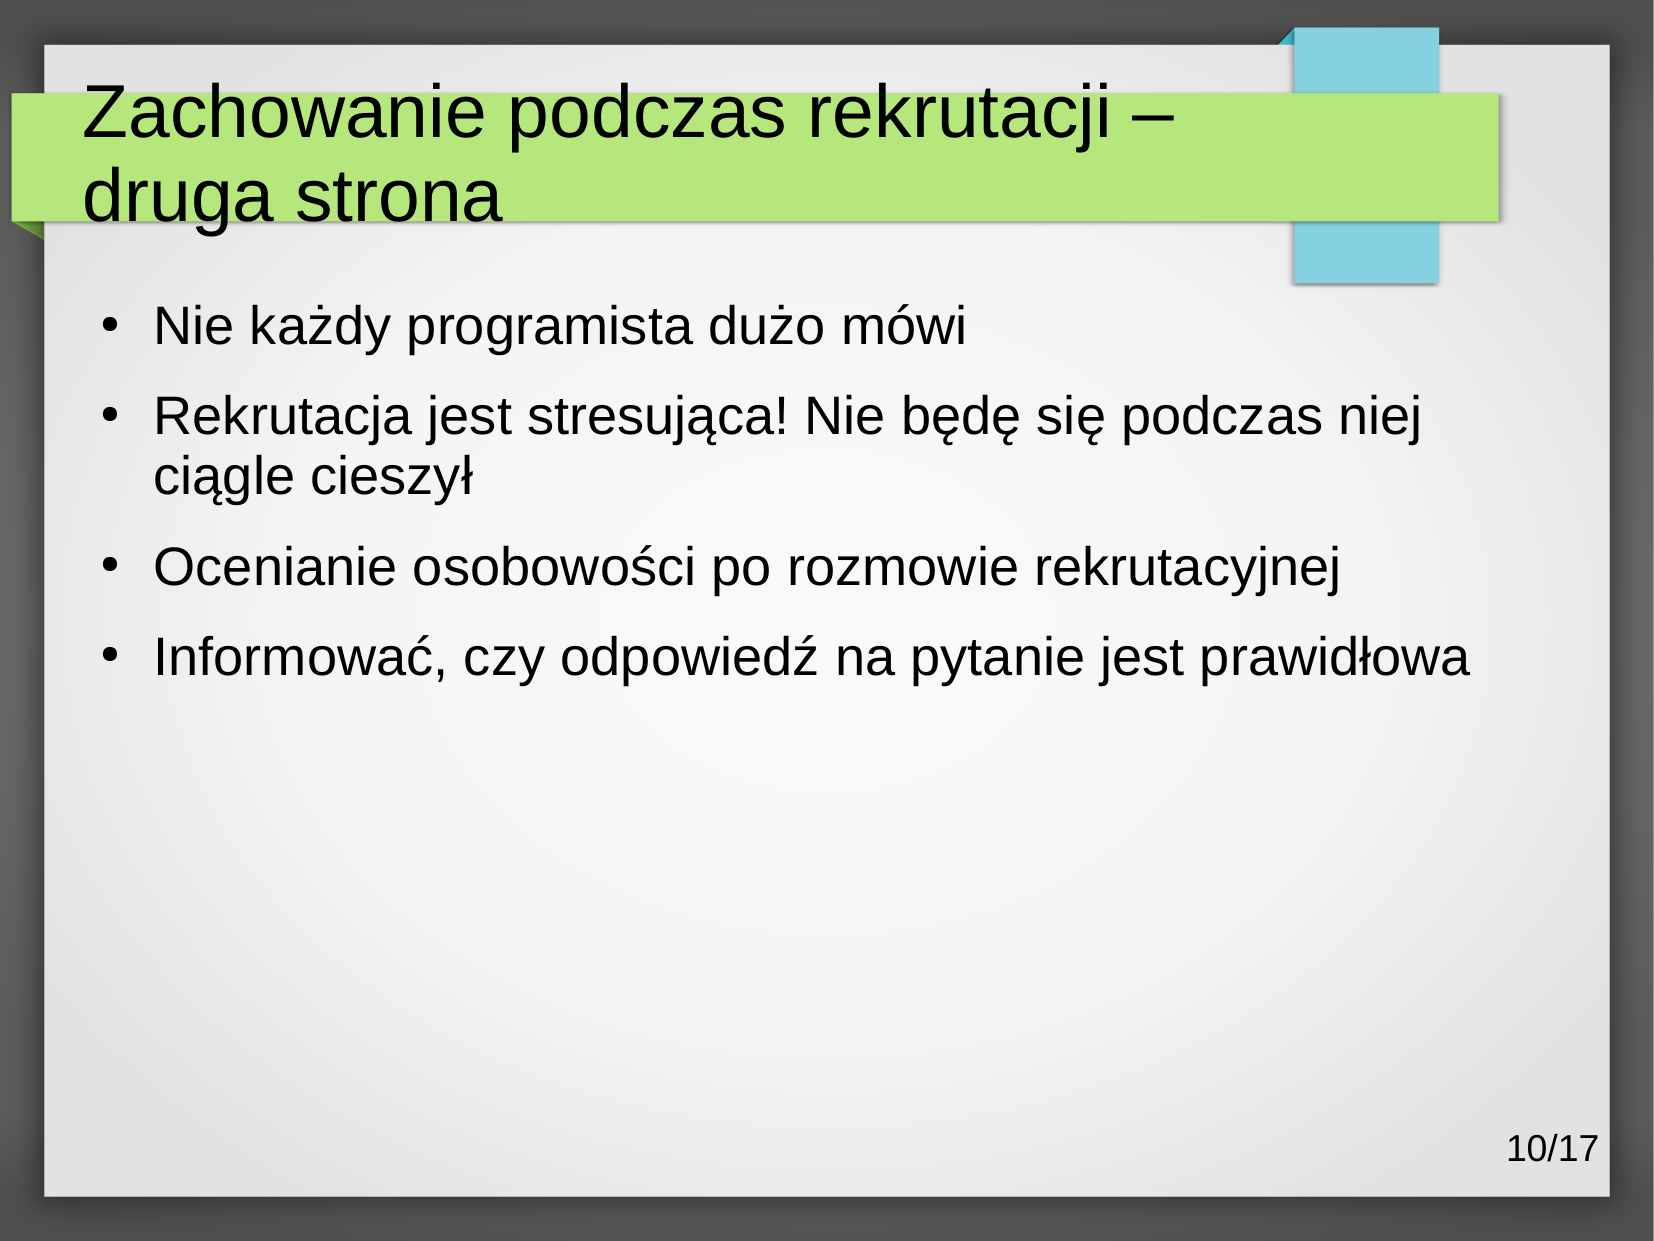

# Zachowanie podczas rekrutacji – druga strona
Nie każdy programista dużo mówi
Rekrutacja jest stresująca! Nie będę się podczas niej ciągle cieszył
Ocenianie osobowości po rozmowie rekrutacyjnej
Informować, czy odpowiedź na pytanie jest prawidłowa